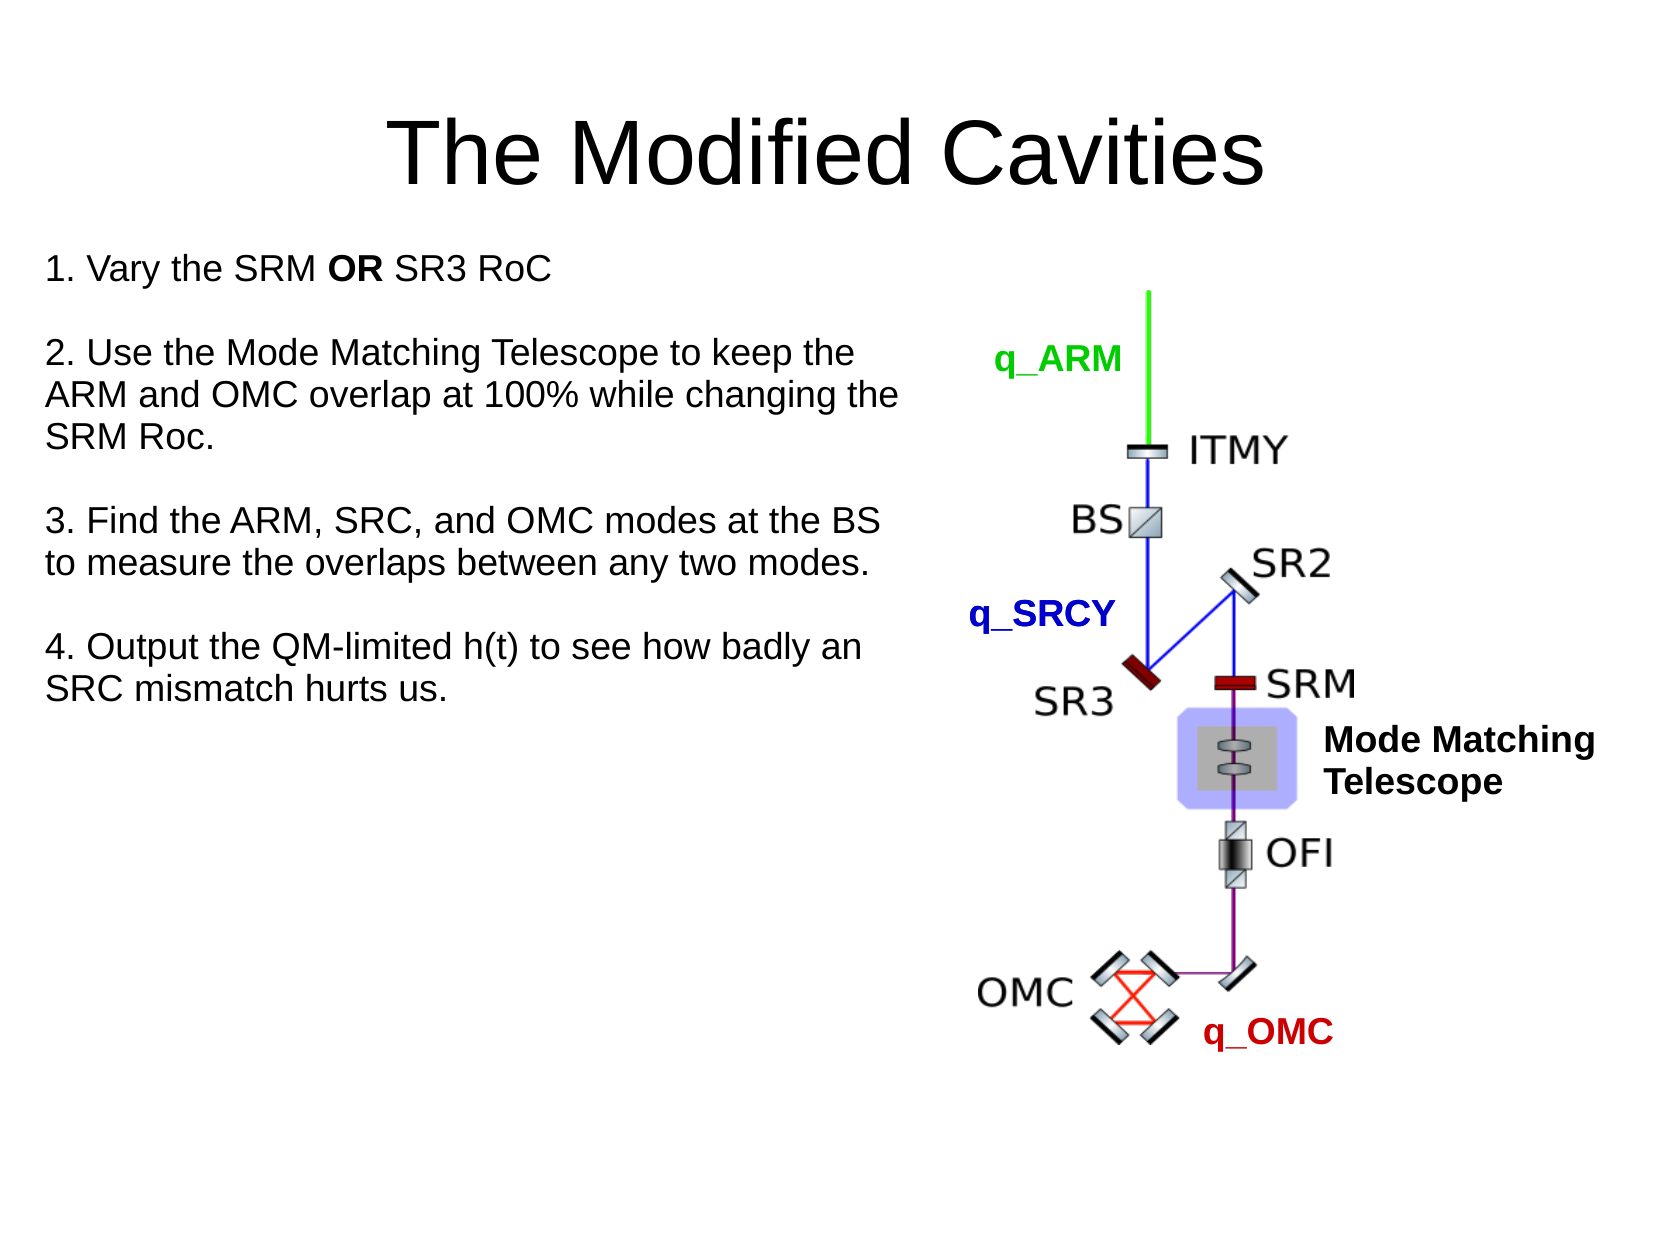

# The Modified Cavities
1. Vary the SRM OR SR3 RoC
2. Use the Mode Matching Telescope to keep the ARM and OMC overlap at 100% while changing the SRM Roc.
3. Find the ARM, SRC, and OMC modes at the BS to measure the overlaps between any two modes.
4. Output the QM-limited h(t) to see how badly an SRC mismatch hurts us.
q_ARM
q_SRCY
q_SRCY
Mode Matching Telescope
q_OMC